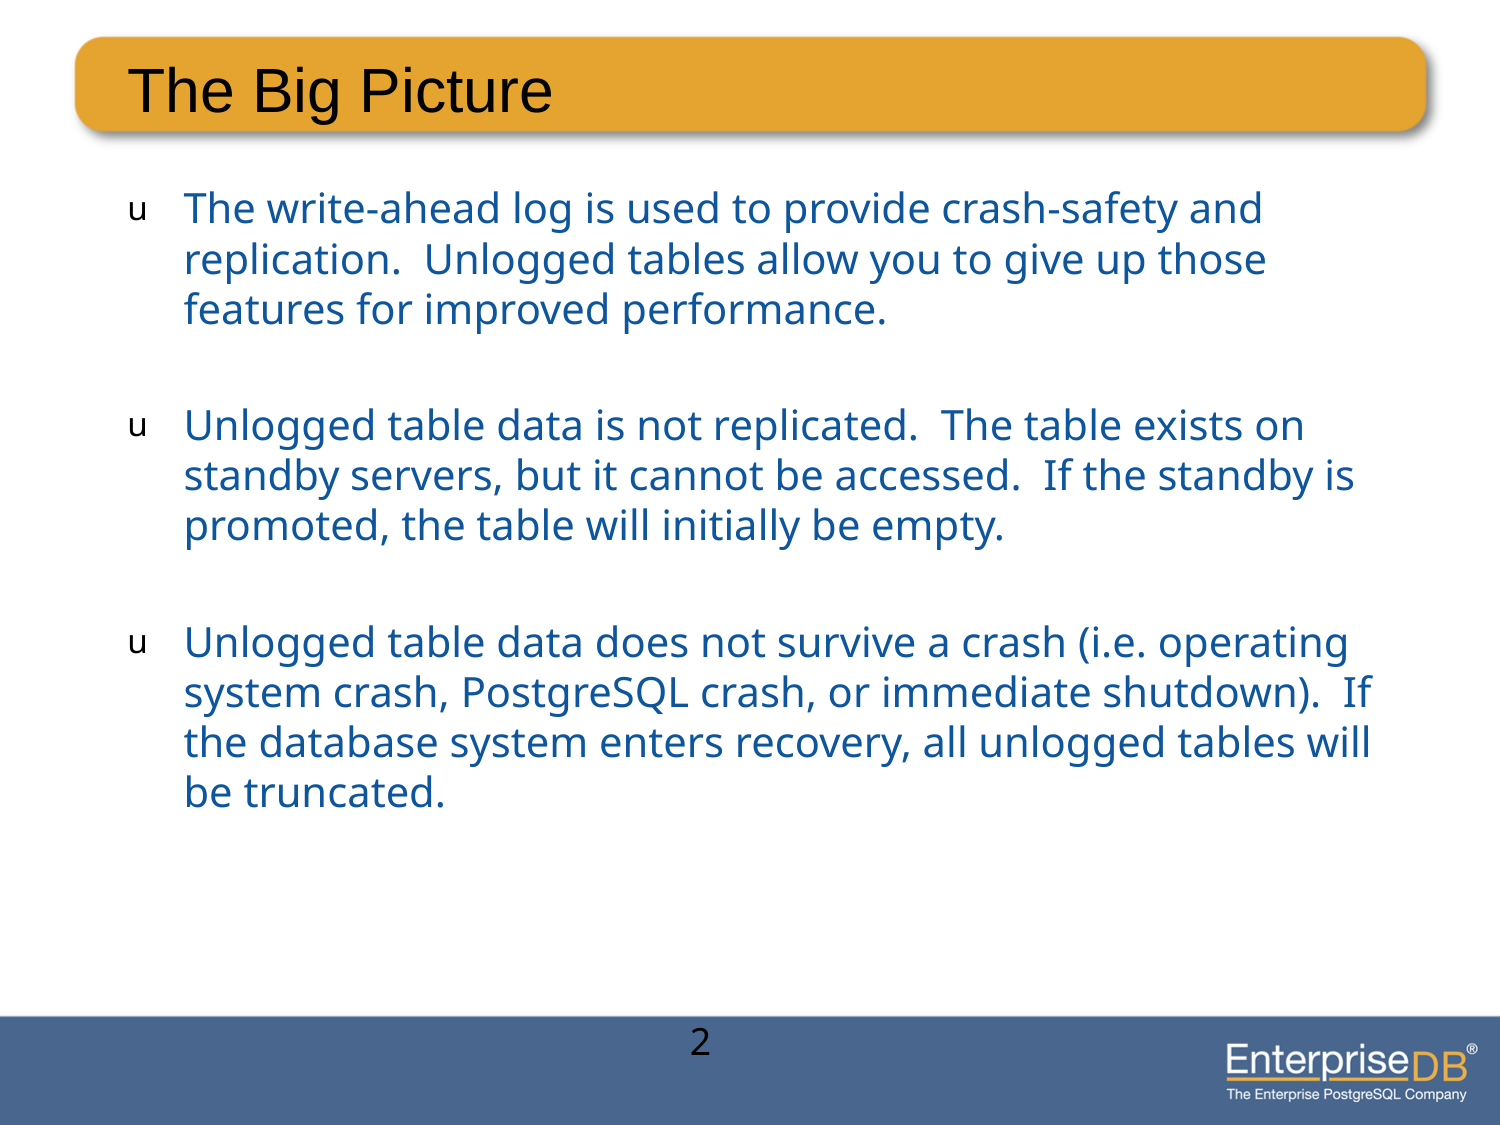

# The Big Picture
The write-ahead log is used to provide crash-safety and replication. Unlogged tables allow you to give up those features for improved performance.
Unlogged table data is not replicated. The table exists on standby servers, but it cannot be accessed. If the standby is promoted, the table will initially be empty.
Unlogged table data does not survive a crash (i.e. operating system crash, PostgreSQL crash, or immediate shutdown). If the database system enters recovery, all unlogged tables will be truncated.